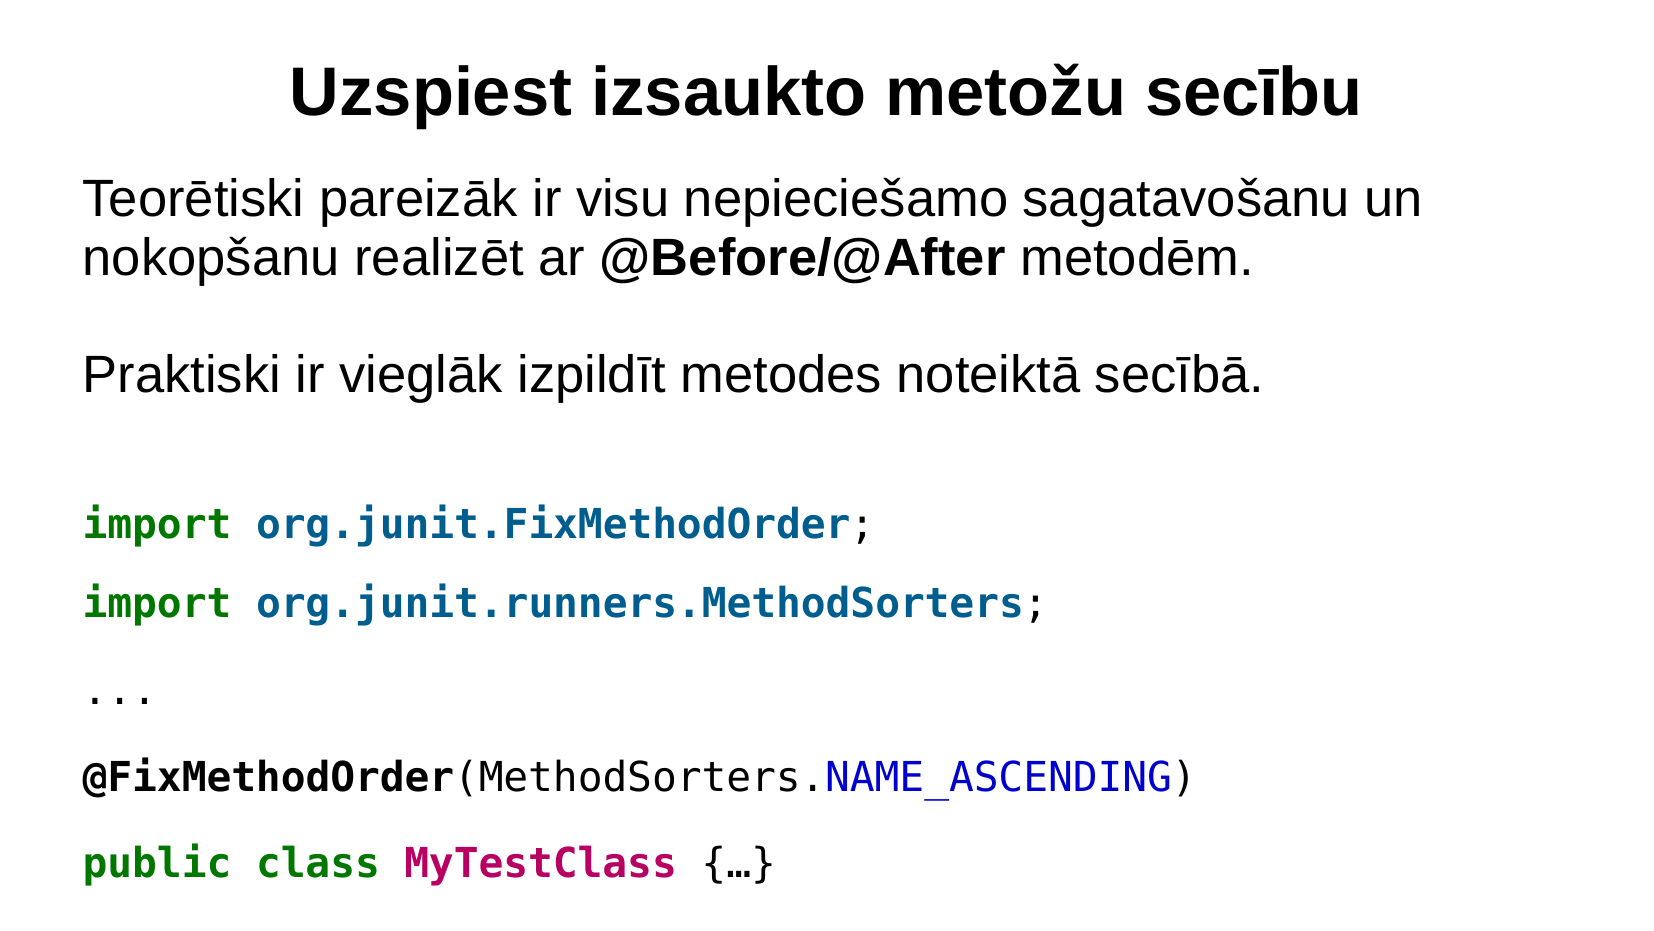

# Uzspiest izsaukto metožu secību
Teorētiski pareizāk ir visu nepieciešamo sagatavošanu un nokopšanu realizēt ar @Before/@After metodēm.
Praktiski ir vieglāk izpildīt metodes noteiktā secībā.
import org.junit.FixMethodOrder;
import org.junit.runners.MethodSorters;
...
@FixMethodOrder(MethodSorters.NAME_ASCENDING)
public class MyTestClass {…}